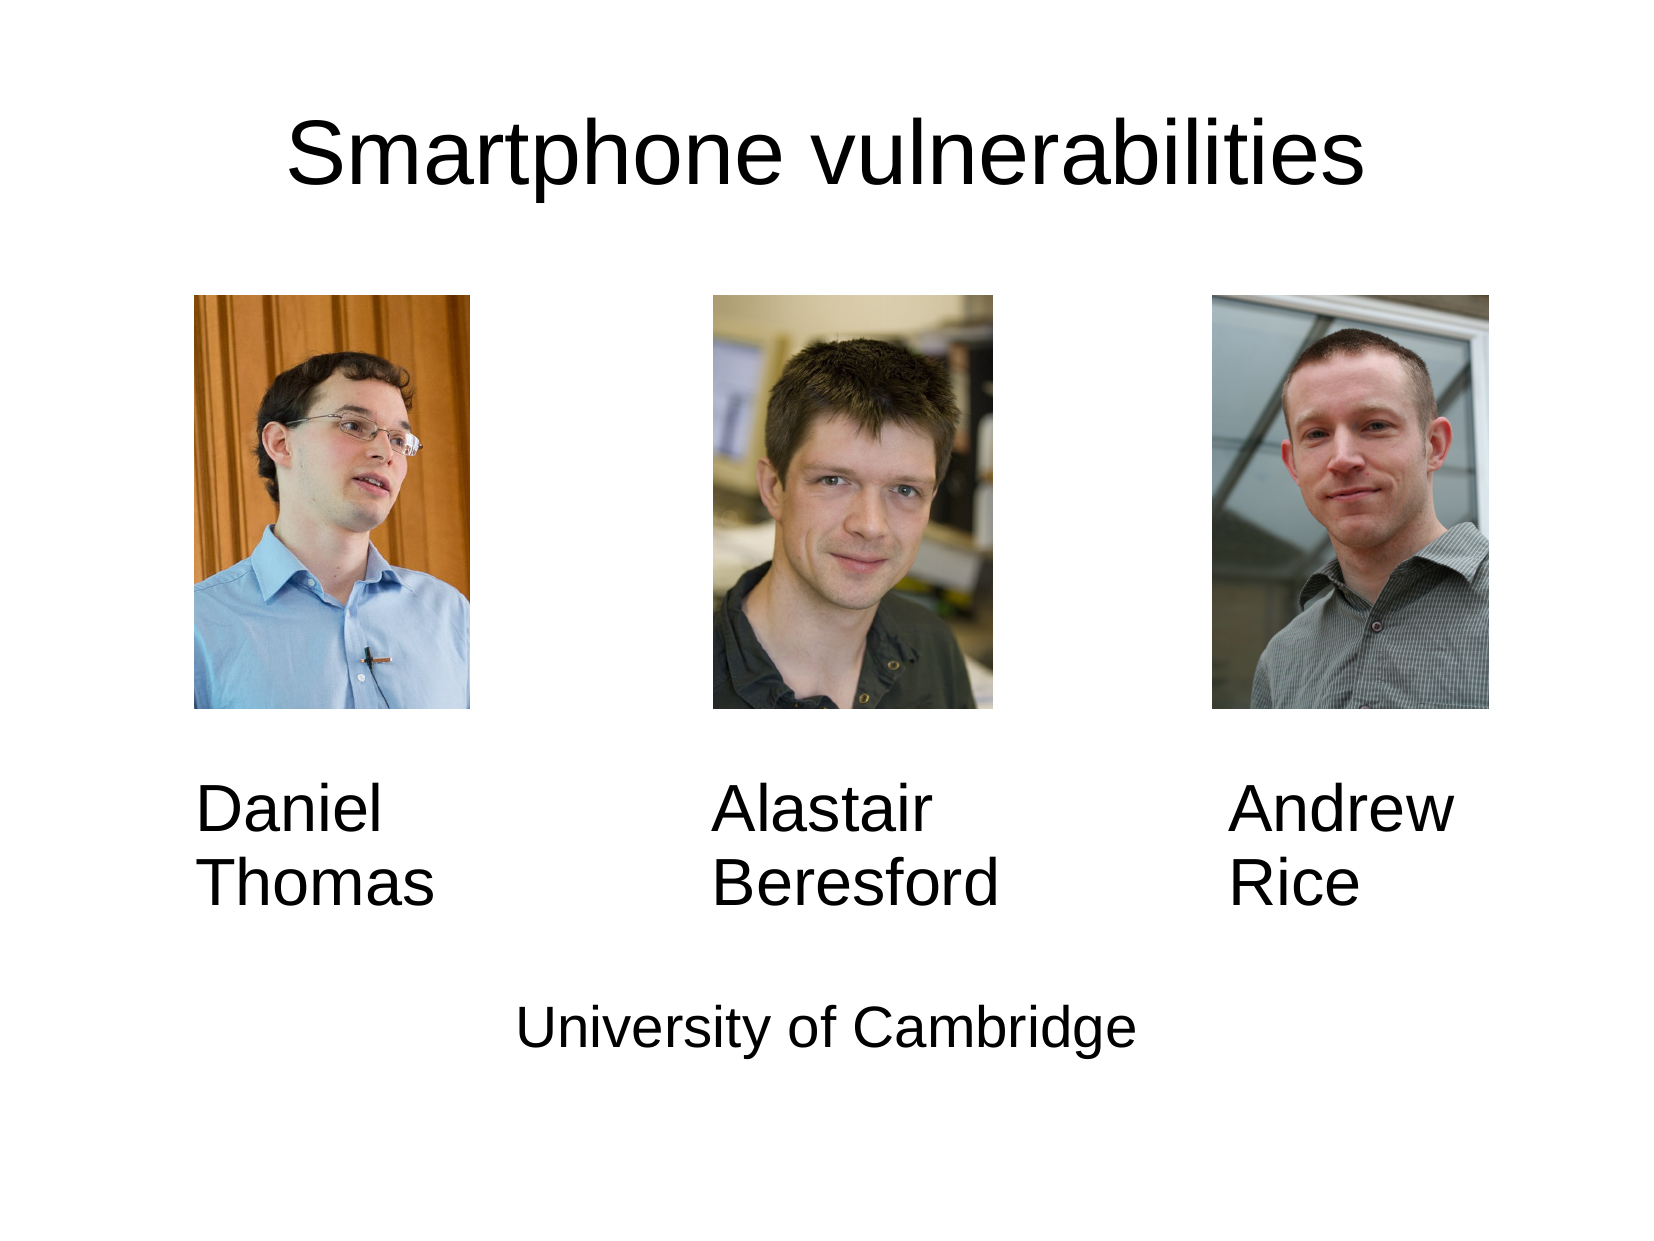

# Smartphone vulnerabilities
		Daniel 			 		Alastair				Andrew
		Thomas 			 	Beresford				Rice
University of Cambridge